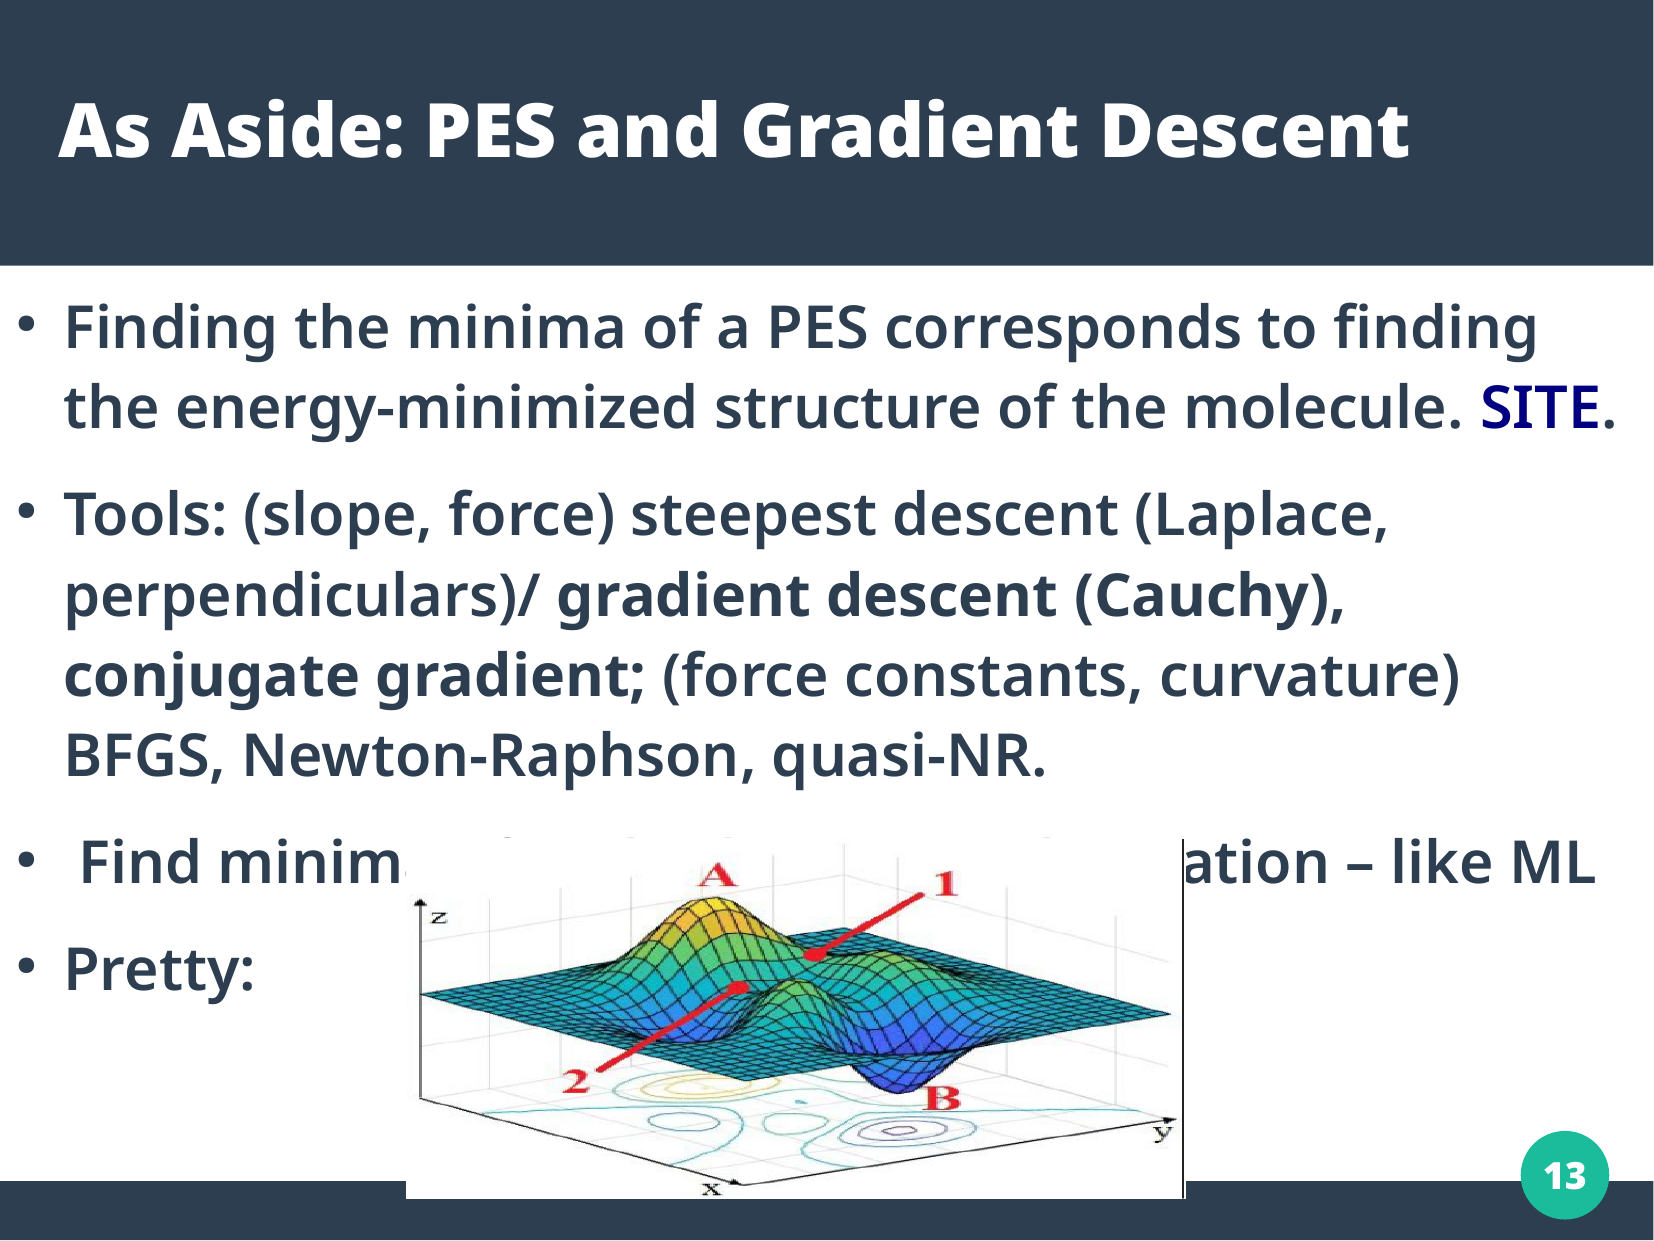

# As Aside: PES and Gradient Descent
Finding the minima of a PES corresponds to finding the energy-minimized structure of the molecule. SITE.
Tools: (slope, force) steepest descent (Laplace, perpendiculars)/ gradient descent (Cauchy), conjugate gradient; (force constants, curvature) BFGS, Newton-Raphson, quasi-NR.
 Find minima of multi-dimensional equation – like ML
Pretty:
13